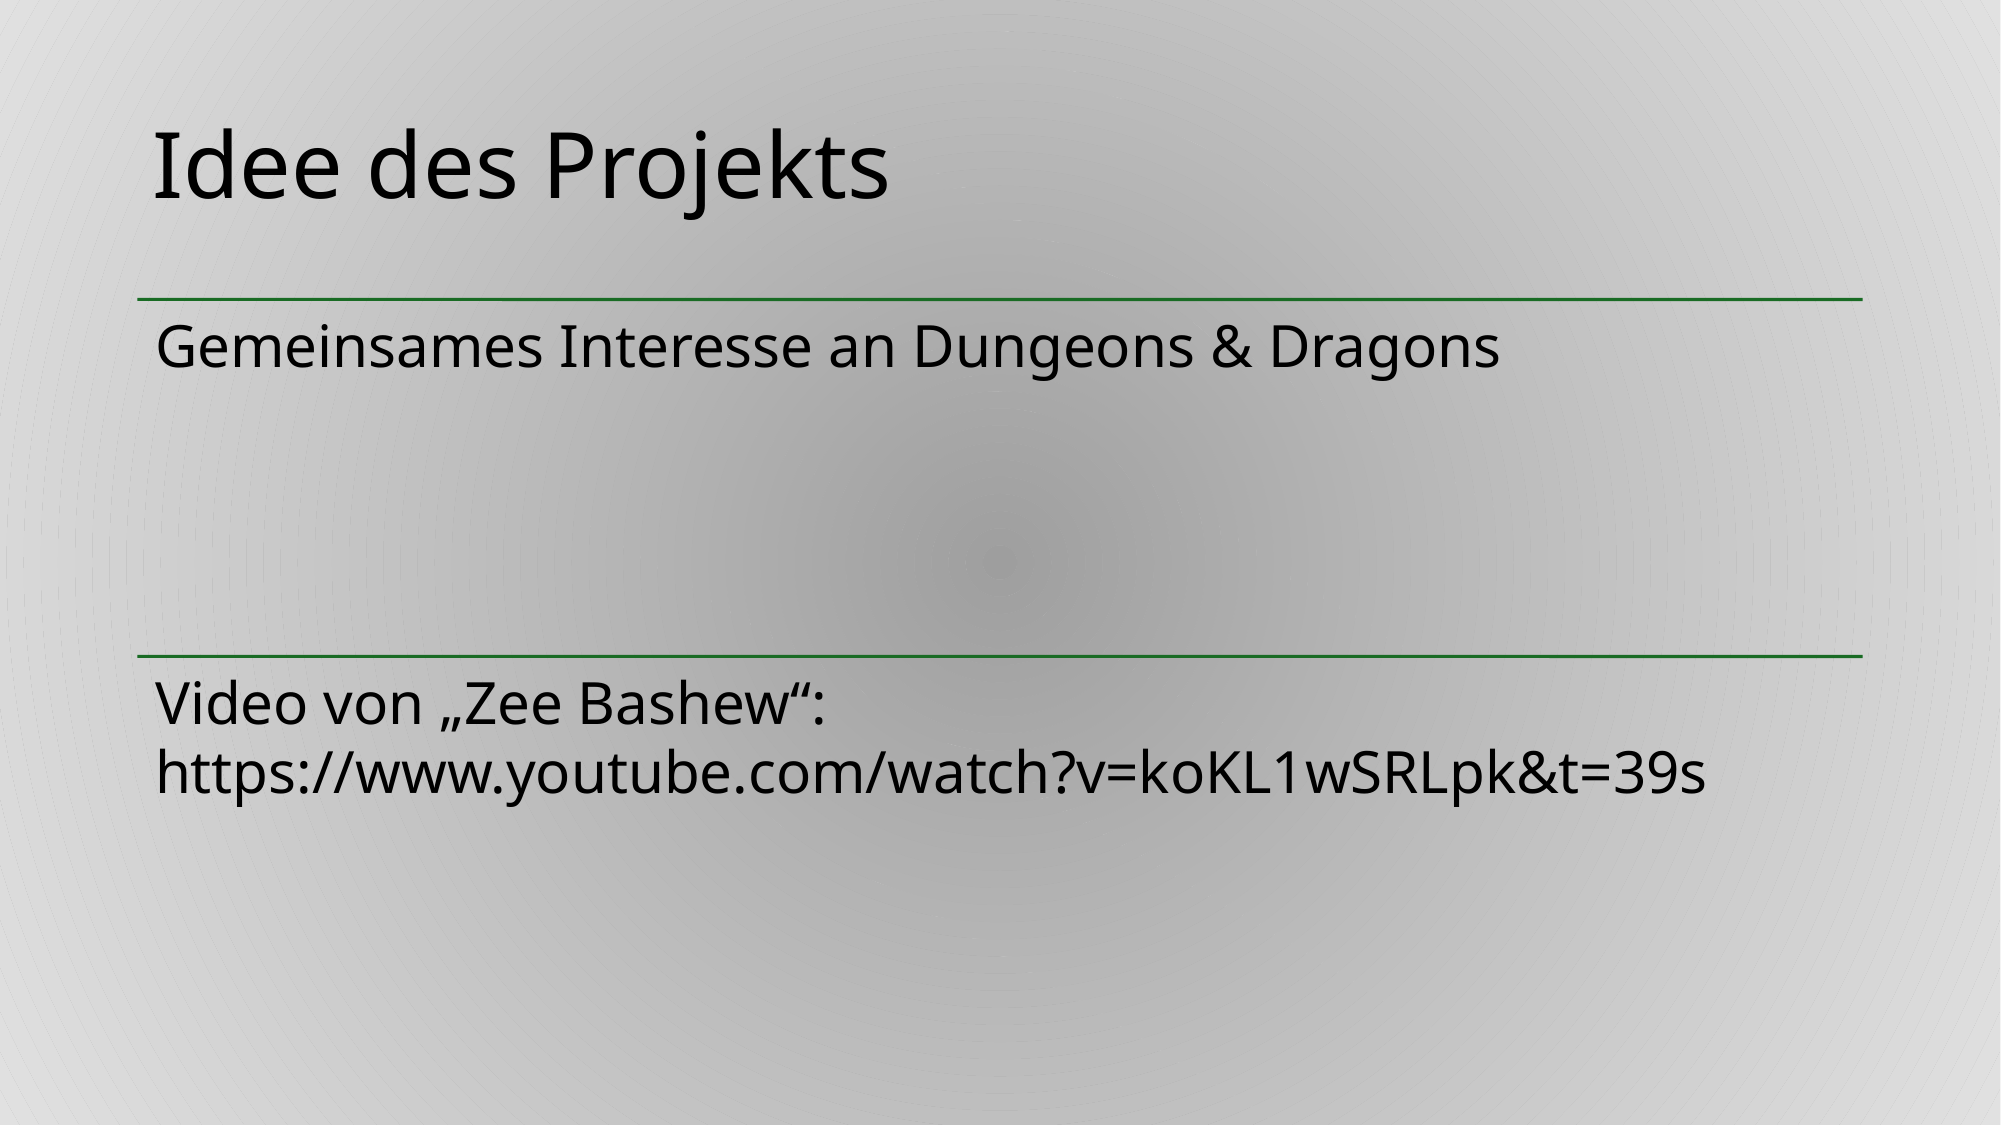

# Idee des Projekts
Gemeinsames Interesse an Dungeons & Dragons
Video von „Zee Bashew“:https://www.youtube.com/watch?v=koKL1wSRLpk&t=39s